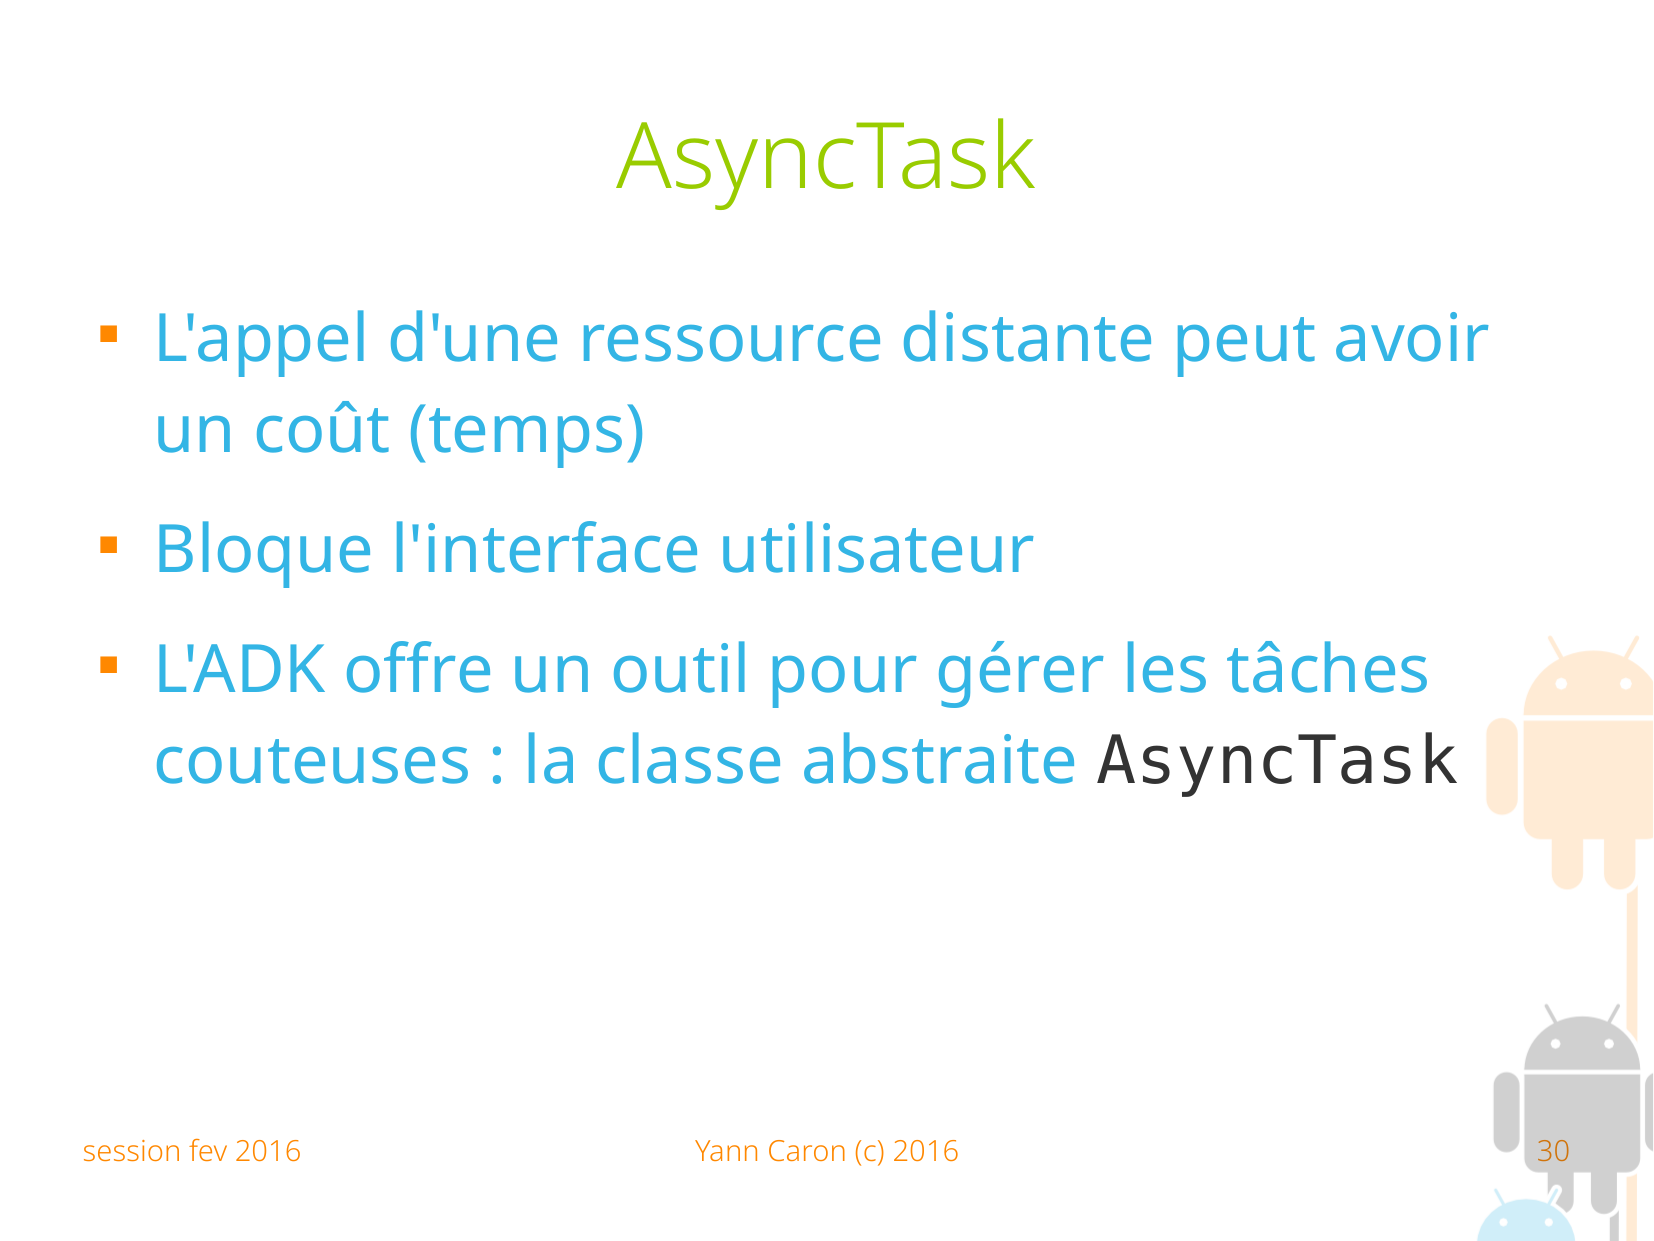

# AsyncTask
L'appel d'une ressource distante peut avoir un coût (temps)
Bloque l'interface utilisateur
L'ADK offre un outil pour gérer les tâches couteuses : la classe abstraite AsyncTask
session fev 2016
Yann Caron (c) 2016
30